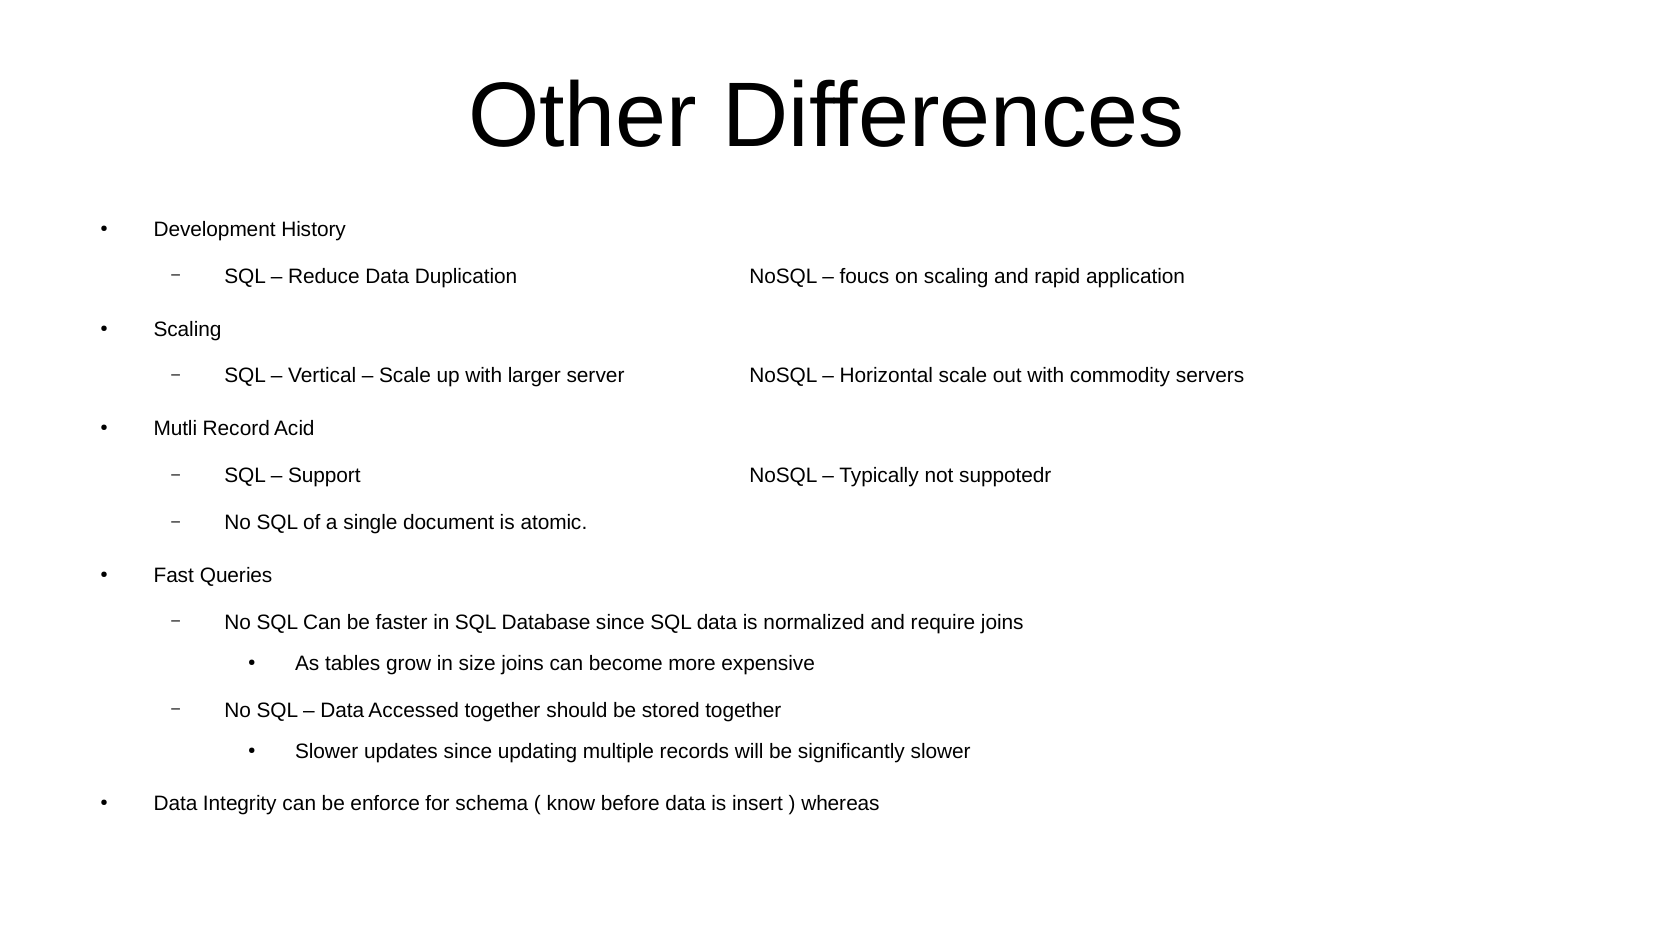

# Other Differences
Development History
SQL – Reduce Data Duplication				NoSQL – foucs on scaling and rapid application
Scaling
SQL – Vertical – Scale up with larger server		NoSQL – Horizontal scale out with commodity servers
Mutli Record Acid
SQL – Support						NoSQL – Typically not suppotedr
No SQL of a single document is atomic.
Fast Queries
No SQL Can be faster in SQL Database since SQL data is normalized and require joins
As tables grow in size joins can become more expensive
No SQL – Data Accessed together should be stored together
Slower updates since updating multiple records will be significantly slower
Data Integrity can be enforce for schema ( know before data is insert ) whereas